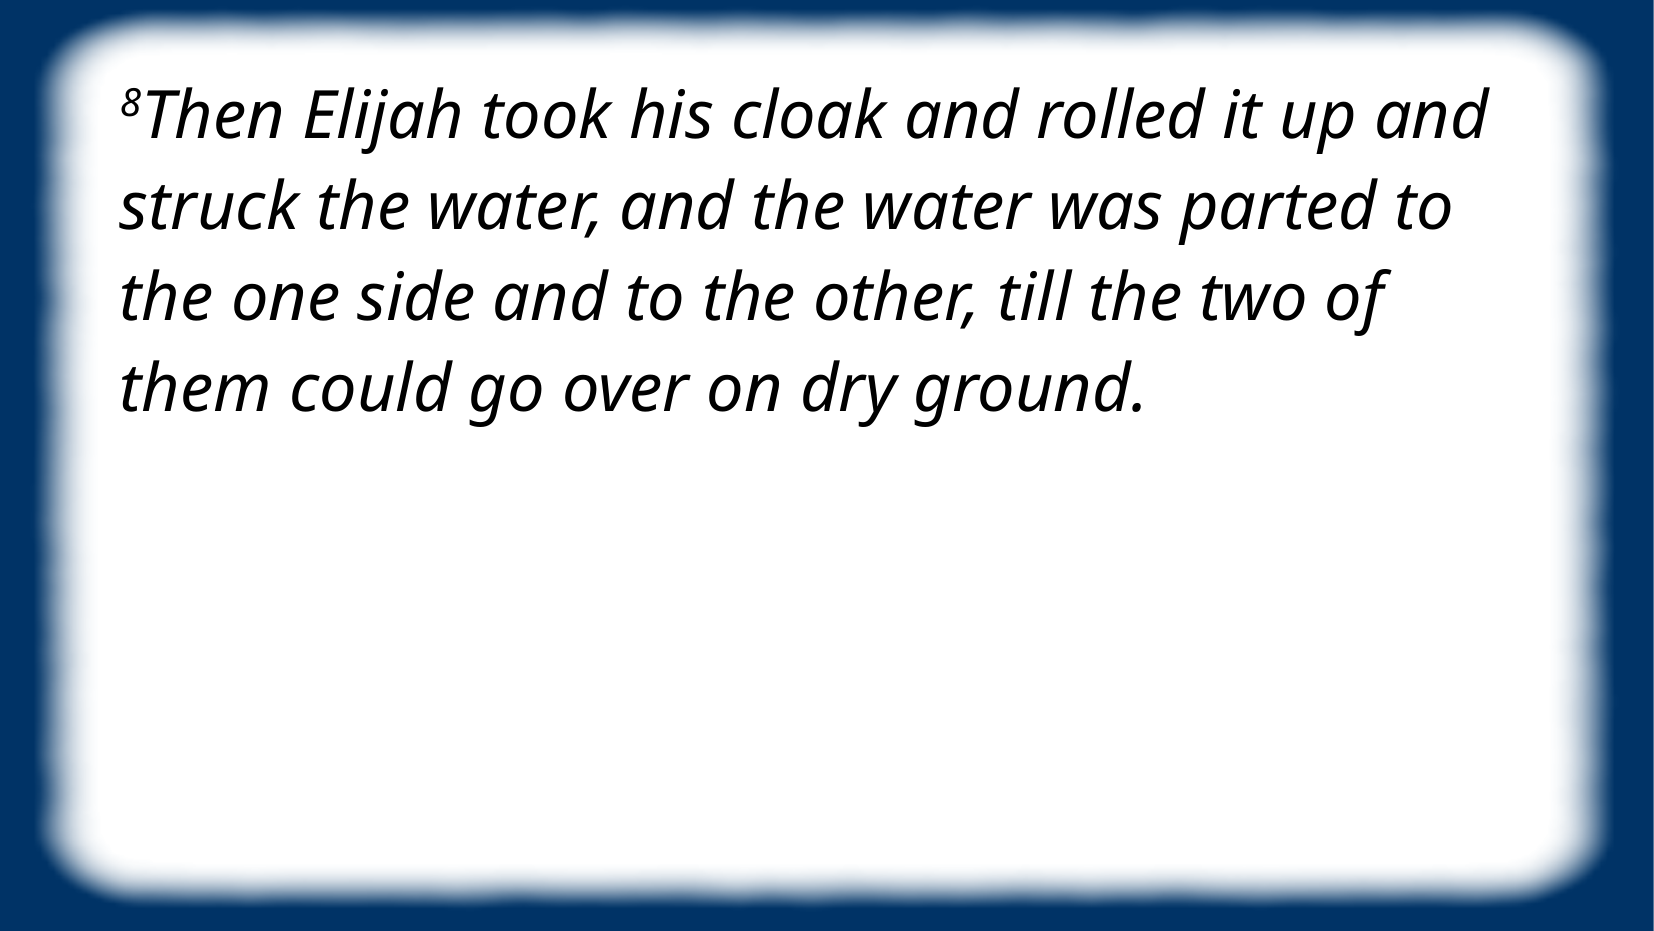

8Then Elijah took his cloak and rolled it up and struck the water, and the water was parted to the one side and to the other, till the two of them could go over on dry ground.